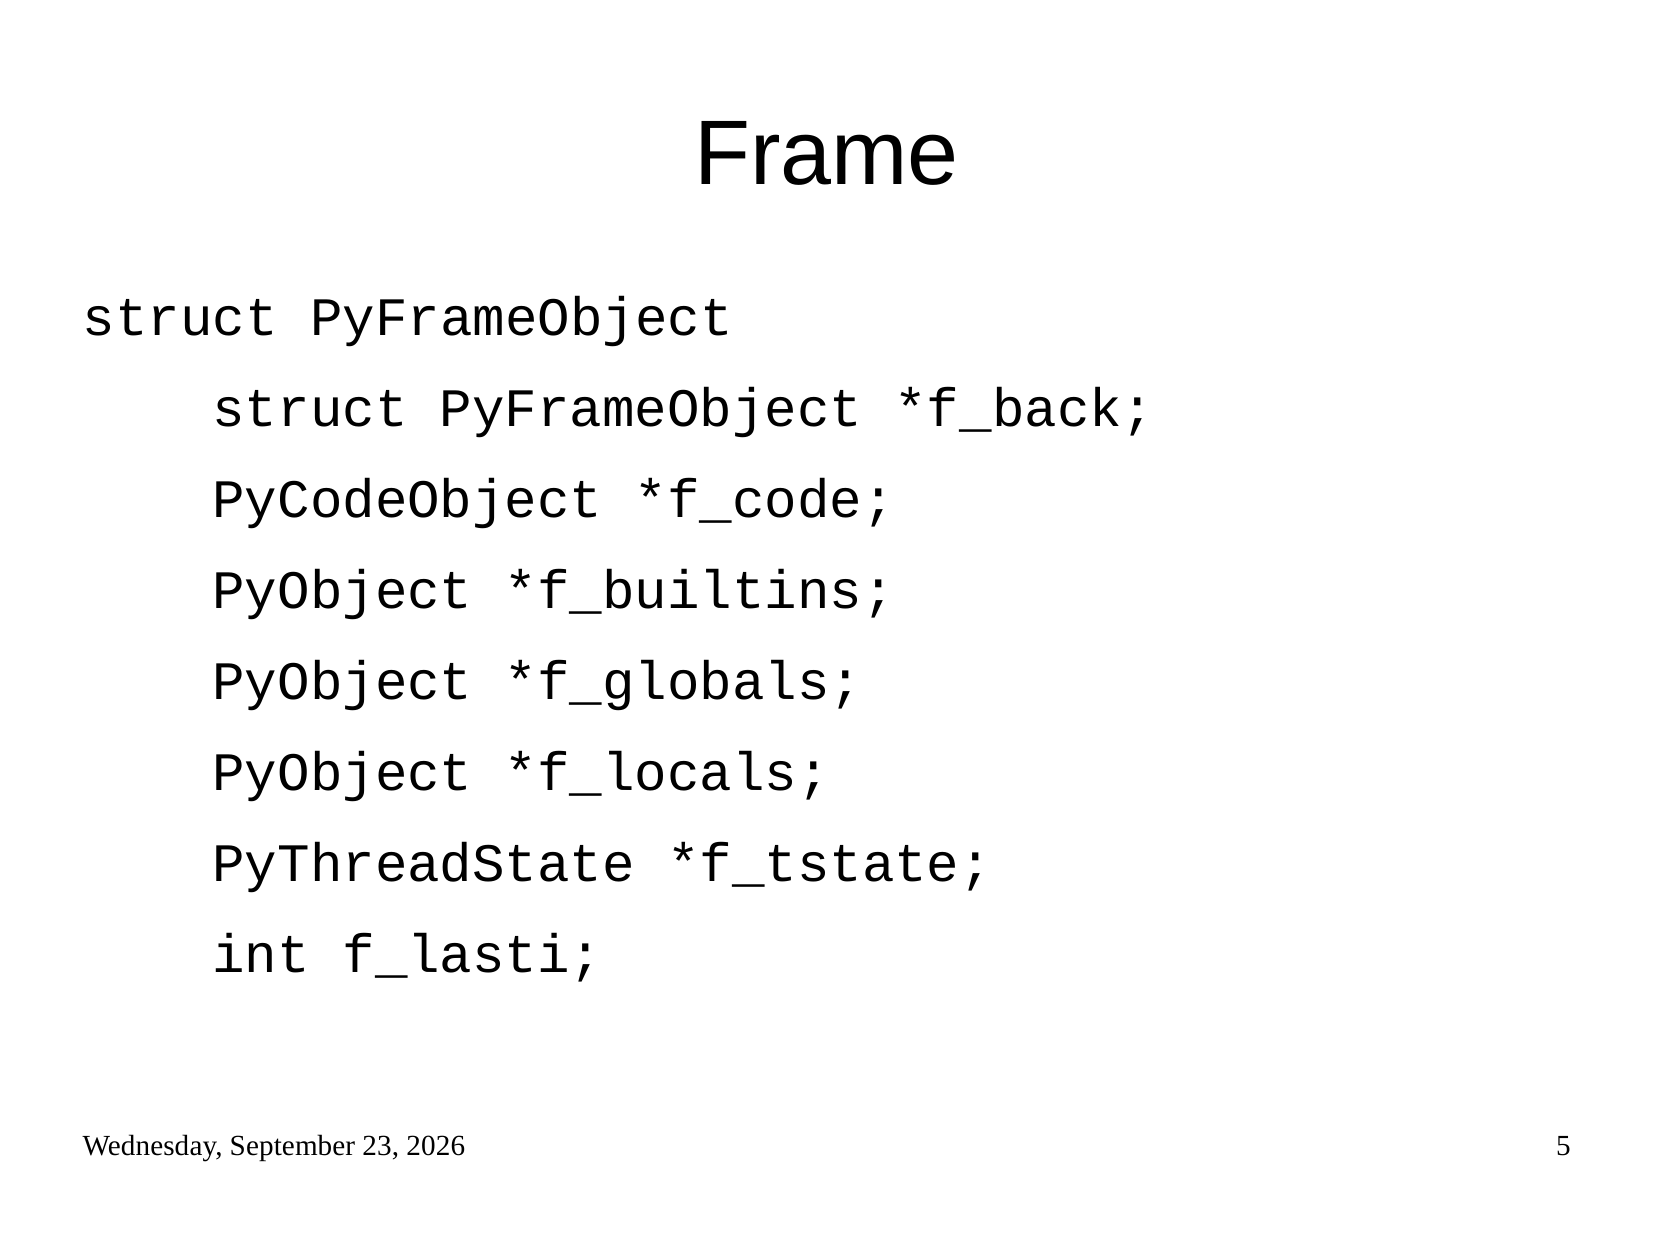

# Frame
struct PyFrameObject
 struct PyFrameObject *f_back;
 PyCodeObject *f_code;
 PyObject *f_builtins;
 PyObject *f_globals;
 PyObject *f_locals;
 PyThreadState *f_tstate;
 int f_lasti;
5